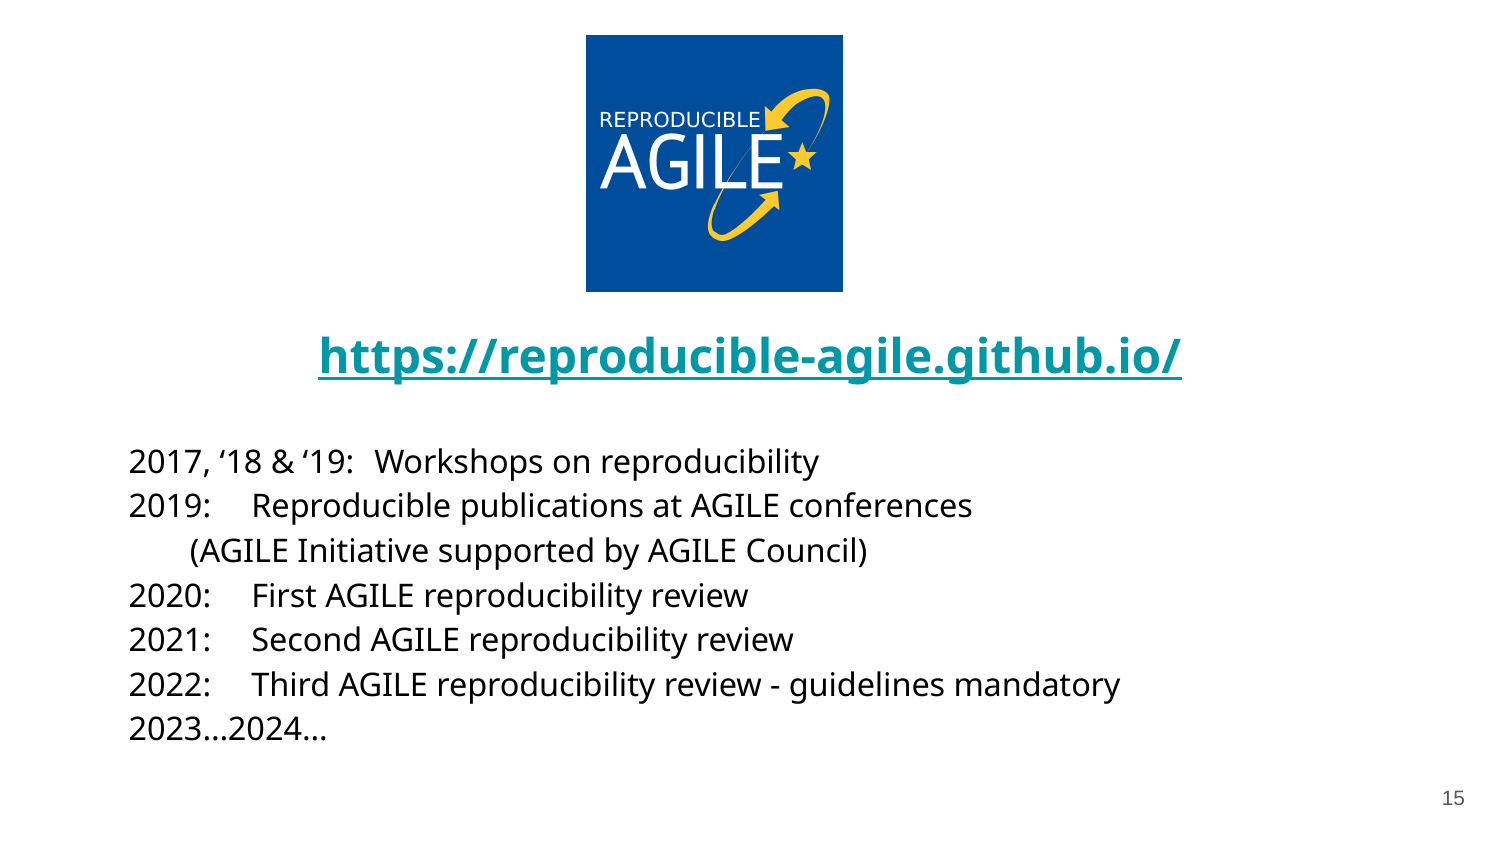

# https://reproducible-agile.github.io/
2017, ‘18 & ‘19:		Workshops on reproducibility
2019: 	Reproducible publications at AGILE conferences
		(AGILE Initiative supported by AGILE Council)
2020:	First AGILE reproducibility review
2021:	Second AGILE reproducibility review
2022:	Third AGILE reproducibility review - guidelines mandatory
2023…2024…